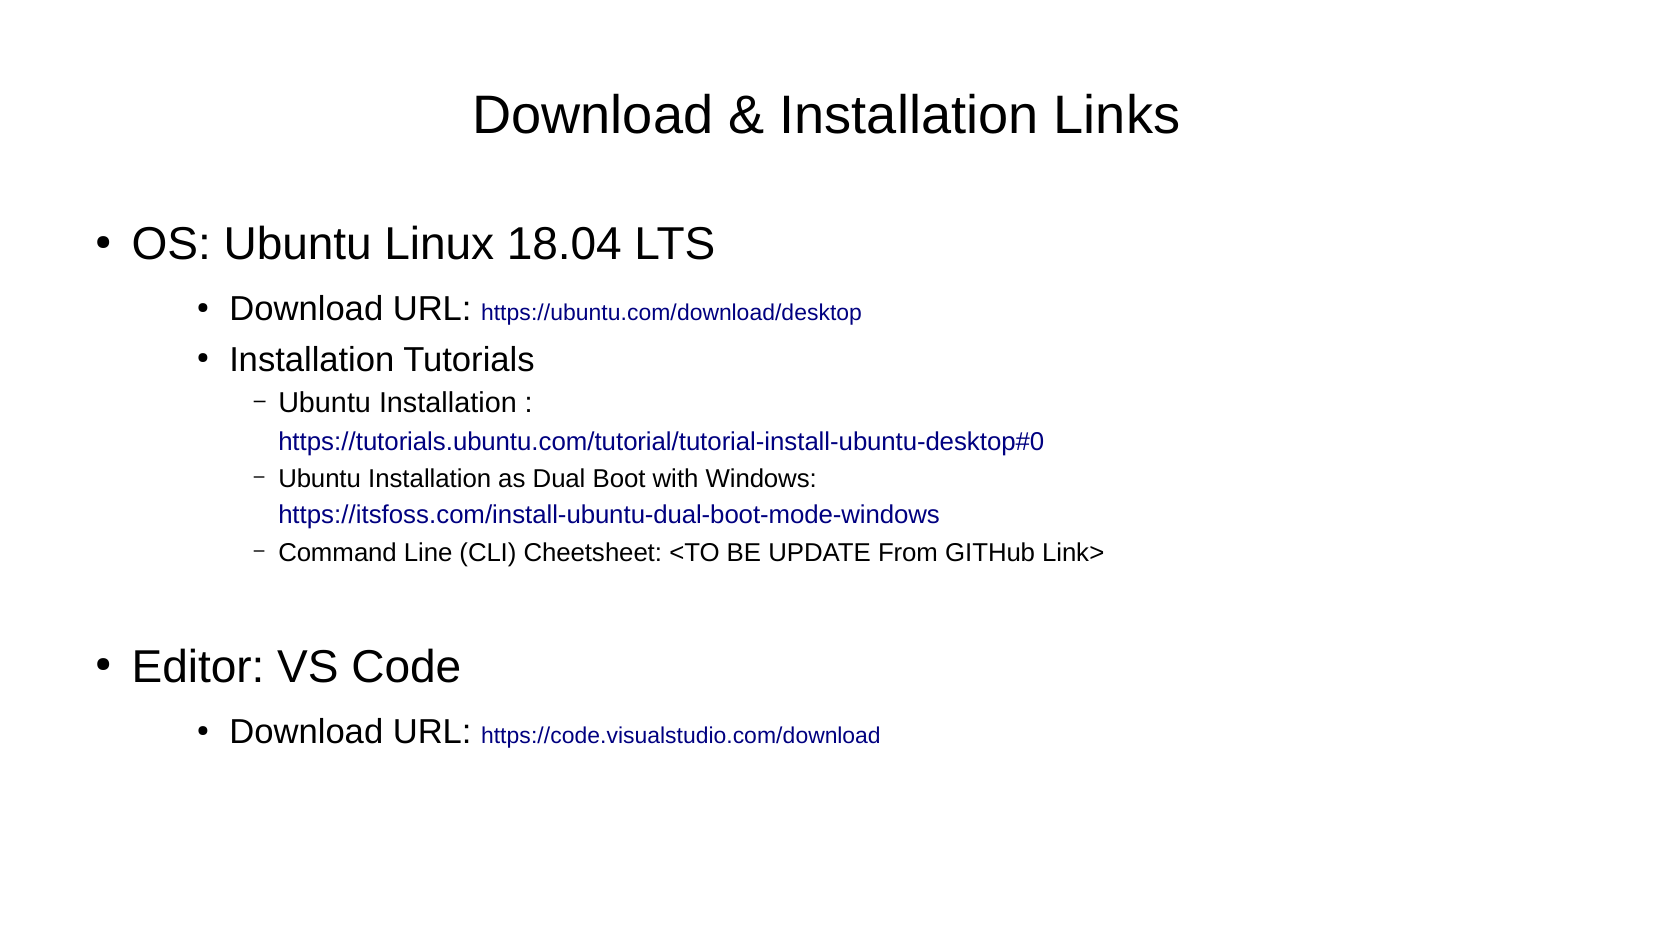

# Download & Installation Links
OS: Ubuntu Linux 18.04 LTS
Download URL: https://ubuntu.com/download/desktop
Installation Tutorials
Ubuntu Installation :
https://tutorials.ubuntu.com/tutorial/tutorial-install-ubuntu-desktop#0
Ubuntu Installation as Dual Boot with Windows:
https://itsfoss.com/install-ubuntu-dual-boot-mode-windows
Command Line (CLI) Cheetsheet: <TO BE UPDATE From GITHub Link>
Editor: VS Code
Download URL: https://code.visualstudio.com/download